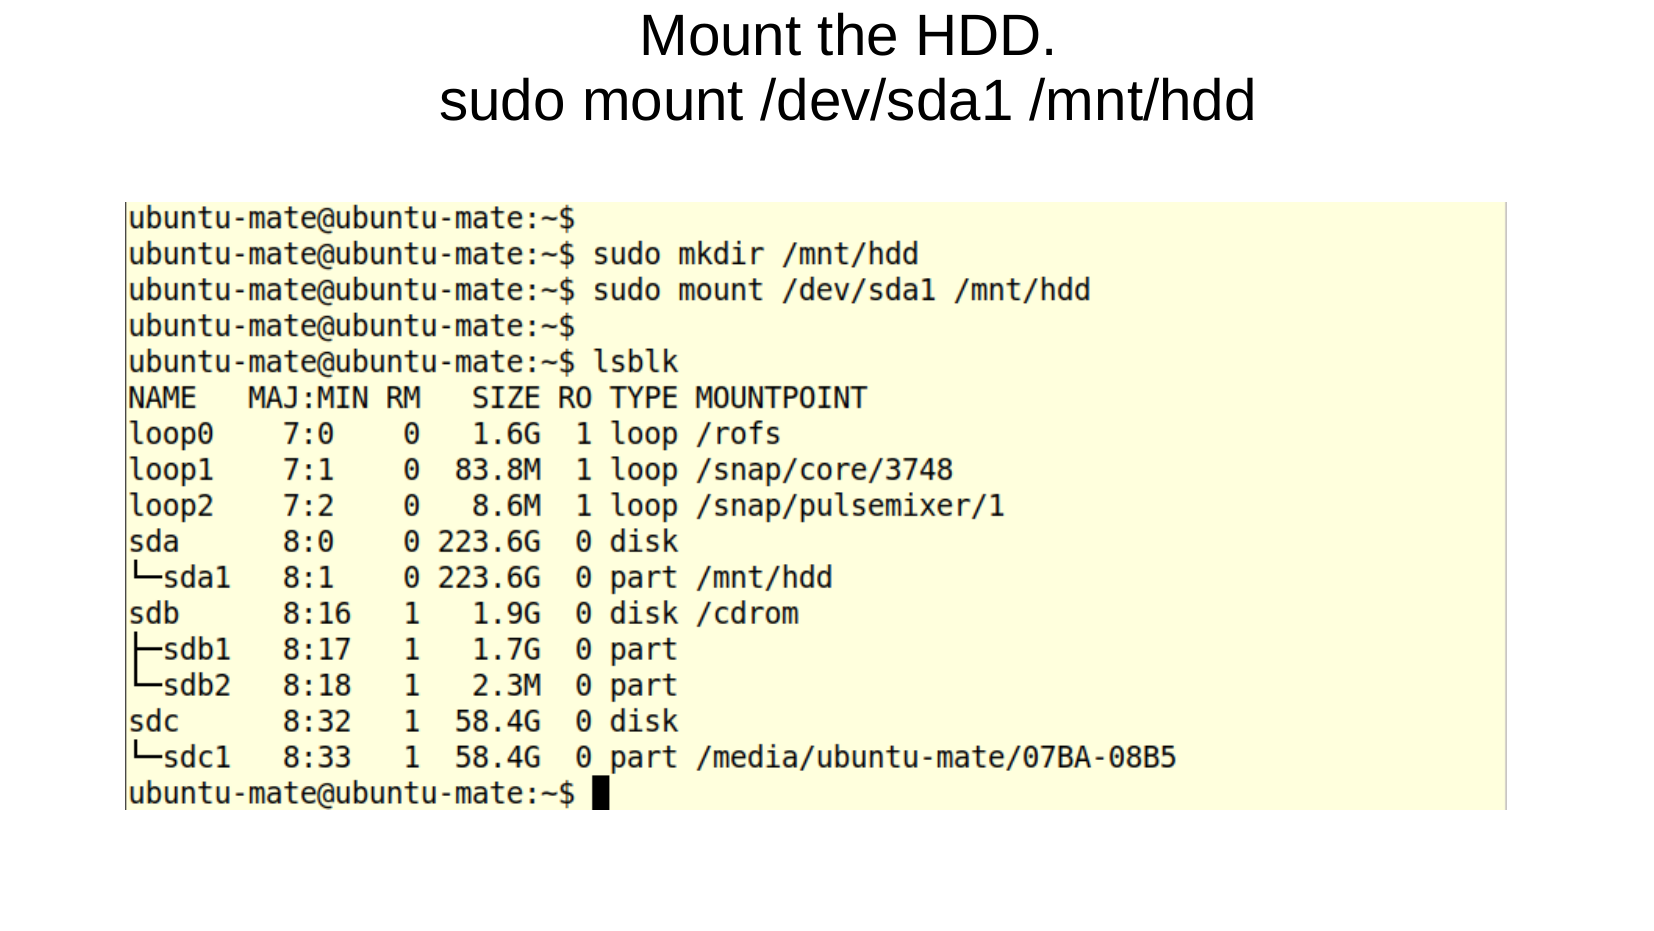

# Mount the HDD. sudo mount /dev/sda1 /mnt/hdd